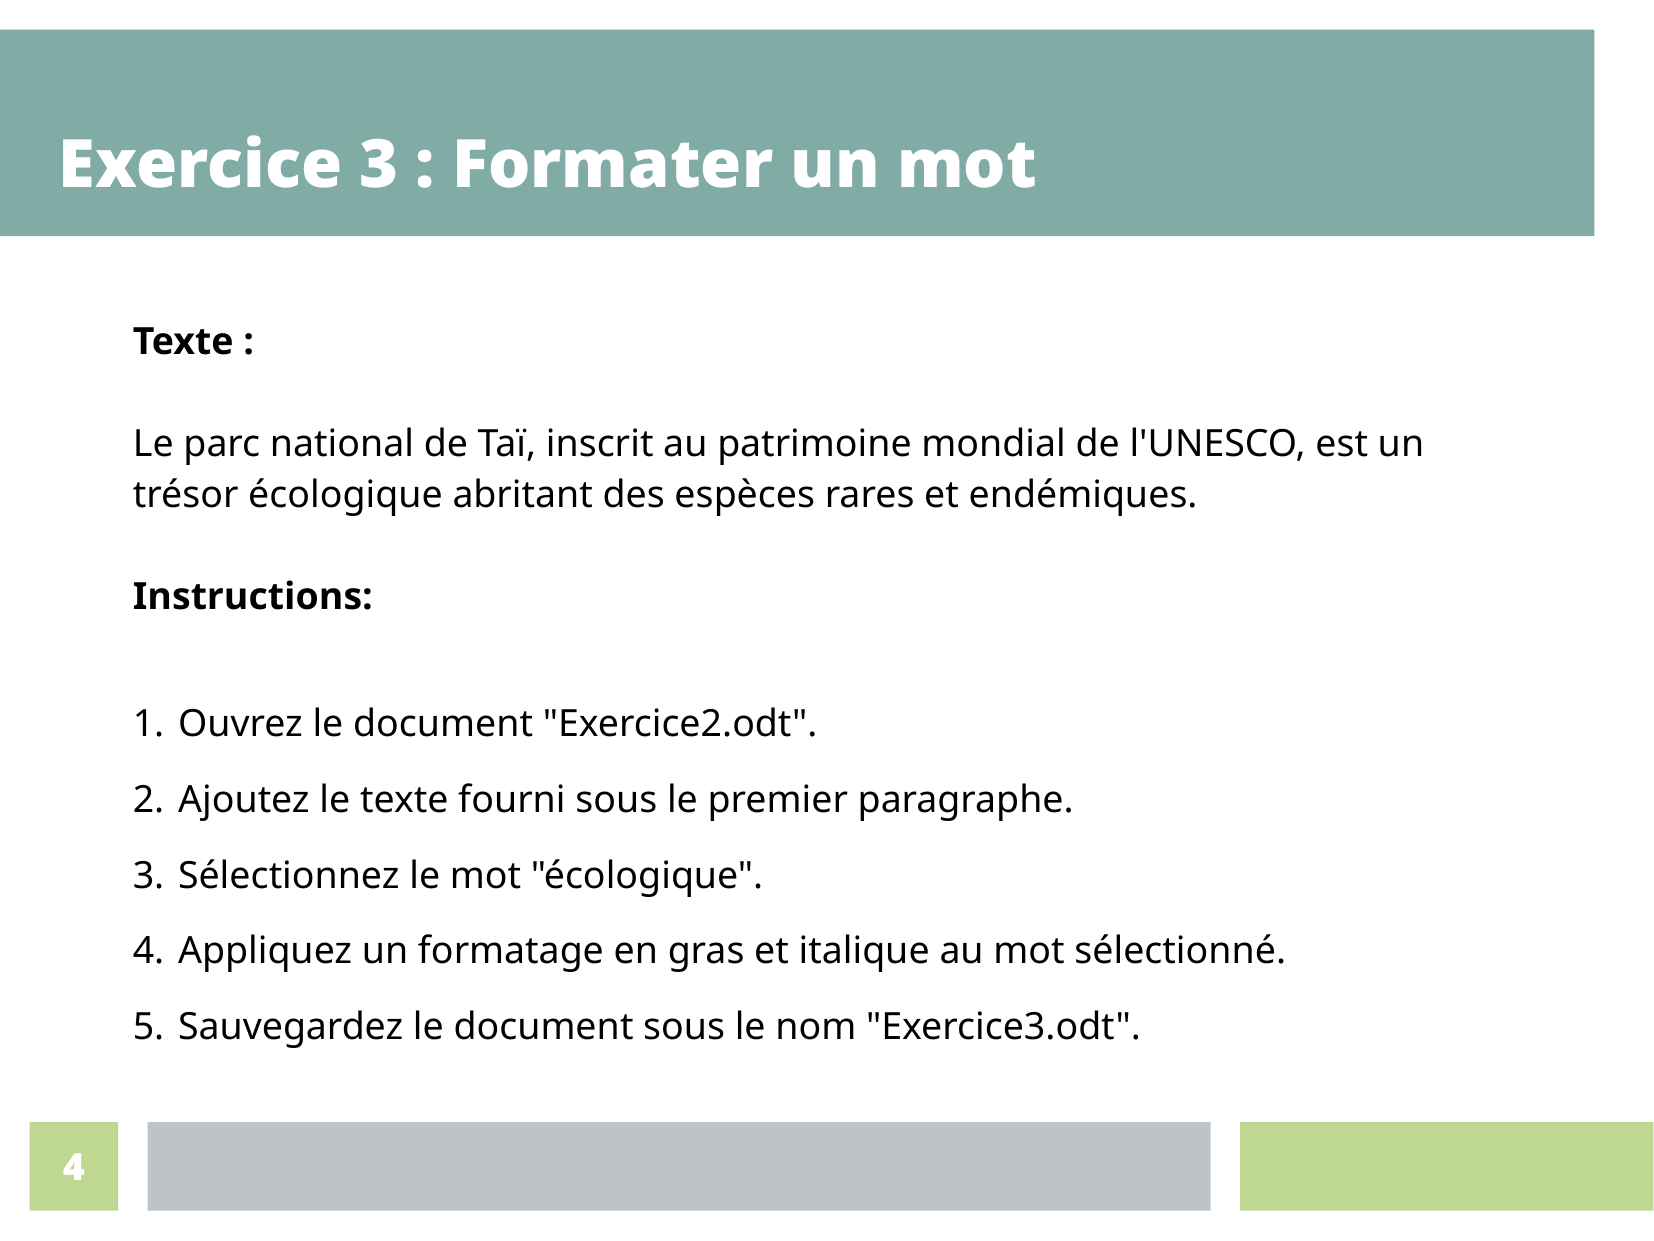

# Exercice 3 : Formater un mot
Texte :
Le parc national de Taï, inscrit au patrimoine mondial de l'UNESCO, est un trésor écologique abritant des espèces rares et endémiques.
Instructions:
 Ouvrez le document "Exercice2.odt".
 Ajoutez le texte fourni sous le premier paragraphe.
 Sélectionnez le mot "écologique".
 Appliquez un formatage en gras et italique au mot sélectionné.
 Sauvegardez le document sous le nom "Exercice3.odt".
4